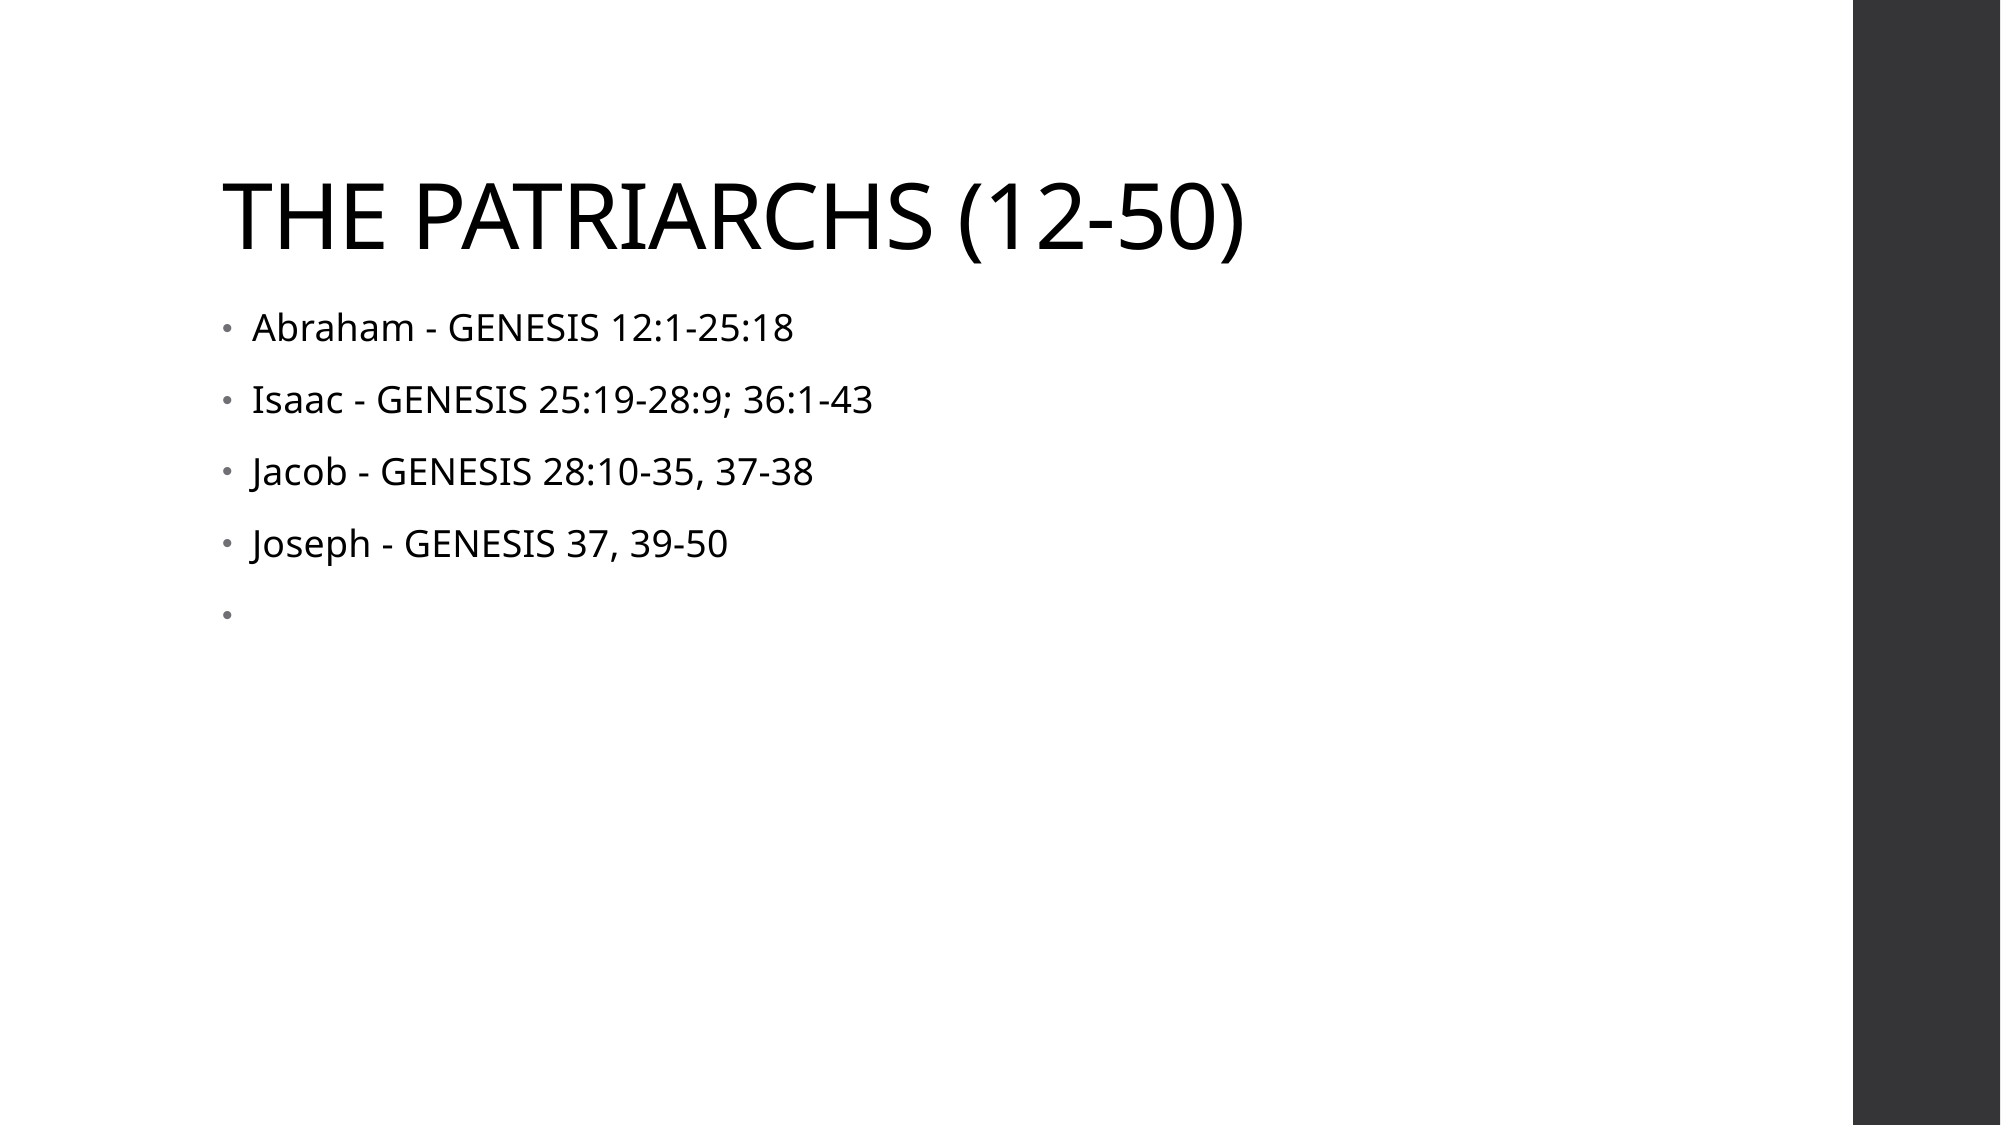

# THE PATRIARCHS (12-50)
Abraham - GENESIS 12:1-25:18
Isaac - GENESIS 25:19-28:9; 36:1-43
Jacob - GENESIS 28:10-35, 37-38
Joseph - GENESIS 37, 39-50